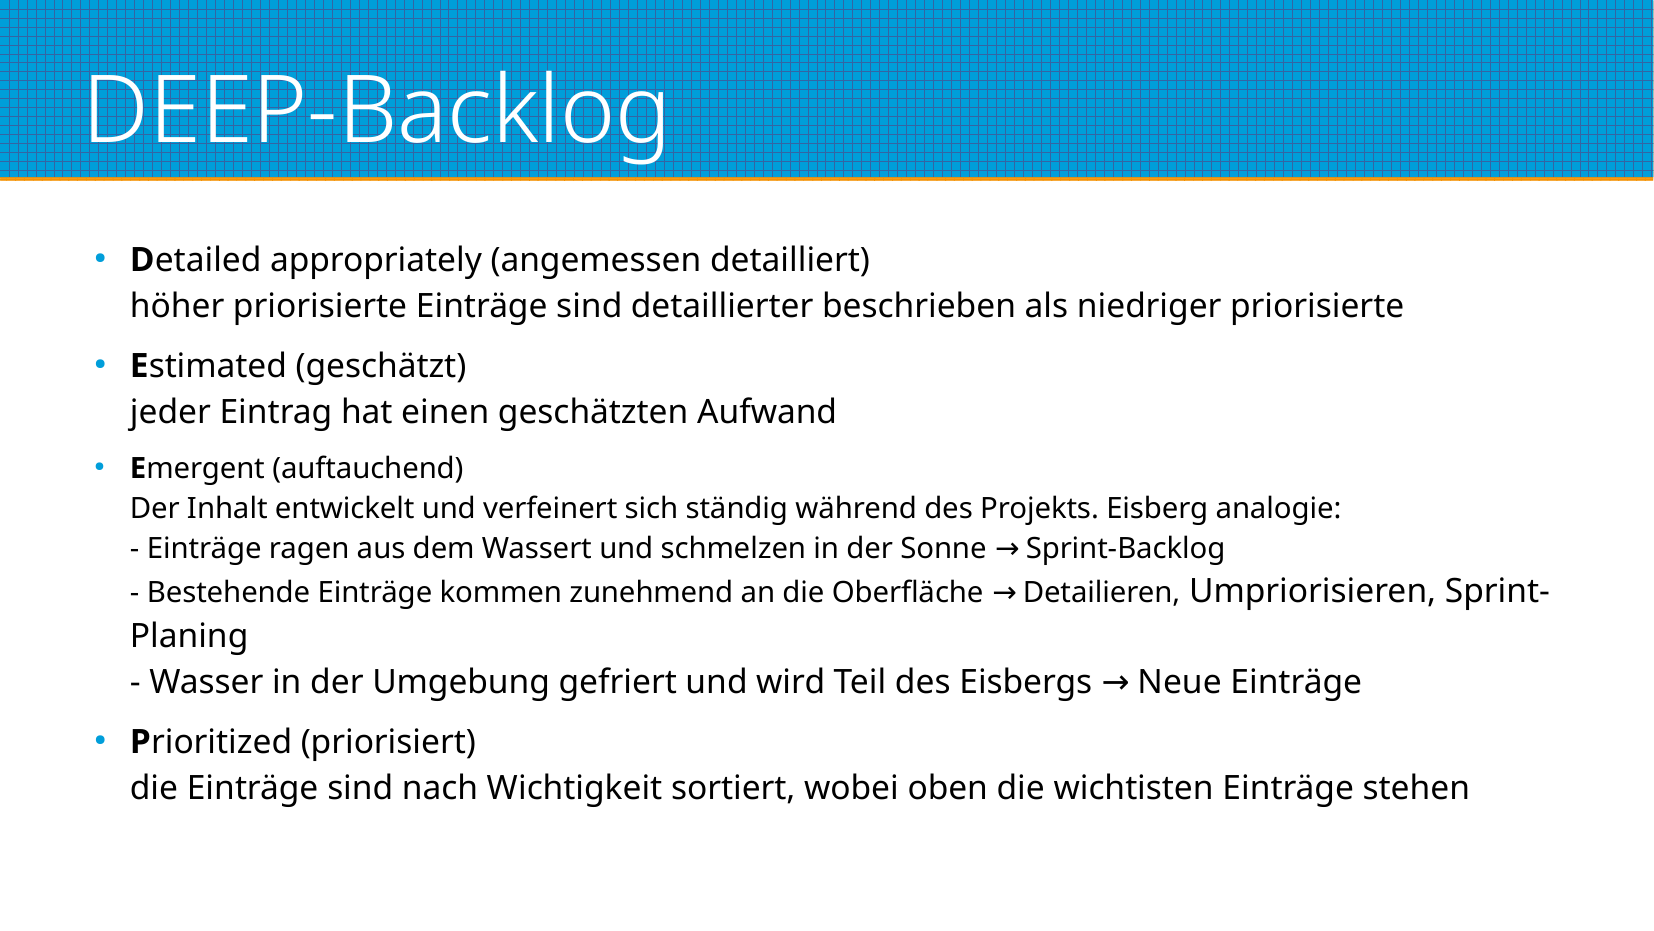

# DEEP-Backlog
Detailed appropriately (angemessen detailliert)
höher priorisierte Einträge sind detaillierter beschrieben als niedriger priorisierte
Estimated (geschätzt)
jeder Eintrag hat einen geschätzten Aufwand
Emergent (auftauchend)
Der Inhalt entwickelt und verfeinert sich ständig während des Projekts. Eisberg analogie:
- Einträge ragen aus dem Wassert und schmelzen in der Sonne → Sprint-Backlog
- Bestehende Einträge kommen zunehmend an die Oberfläche → Detailieren, Umpriorisieren, Sprint-Planing
- Wasser in der Umgebung gefriert und wird Teil des Eisbergs → Neue Einträge
Prioritized (priorisiert)
die Einträge sind nach Wichtigkeit sortiert, wobei oben die wichtisten Einträge stehen